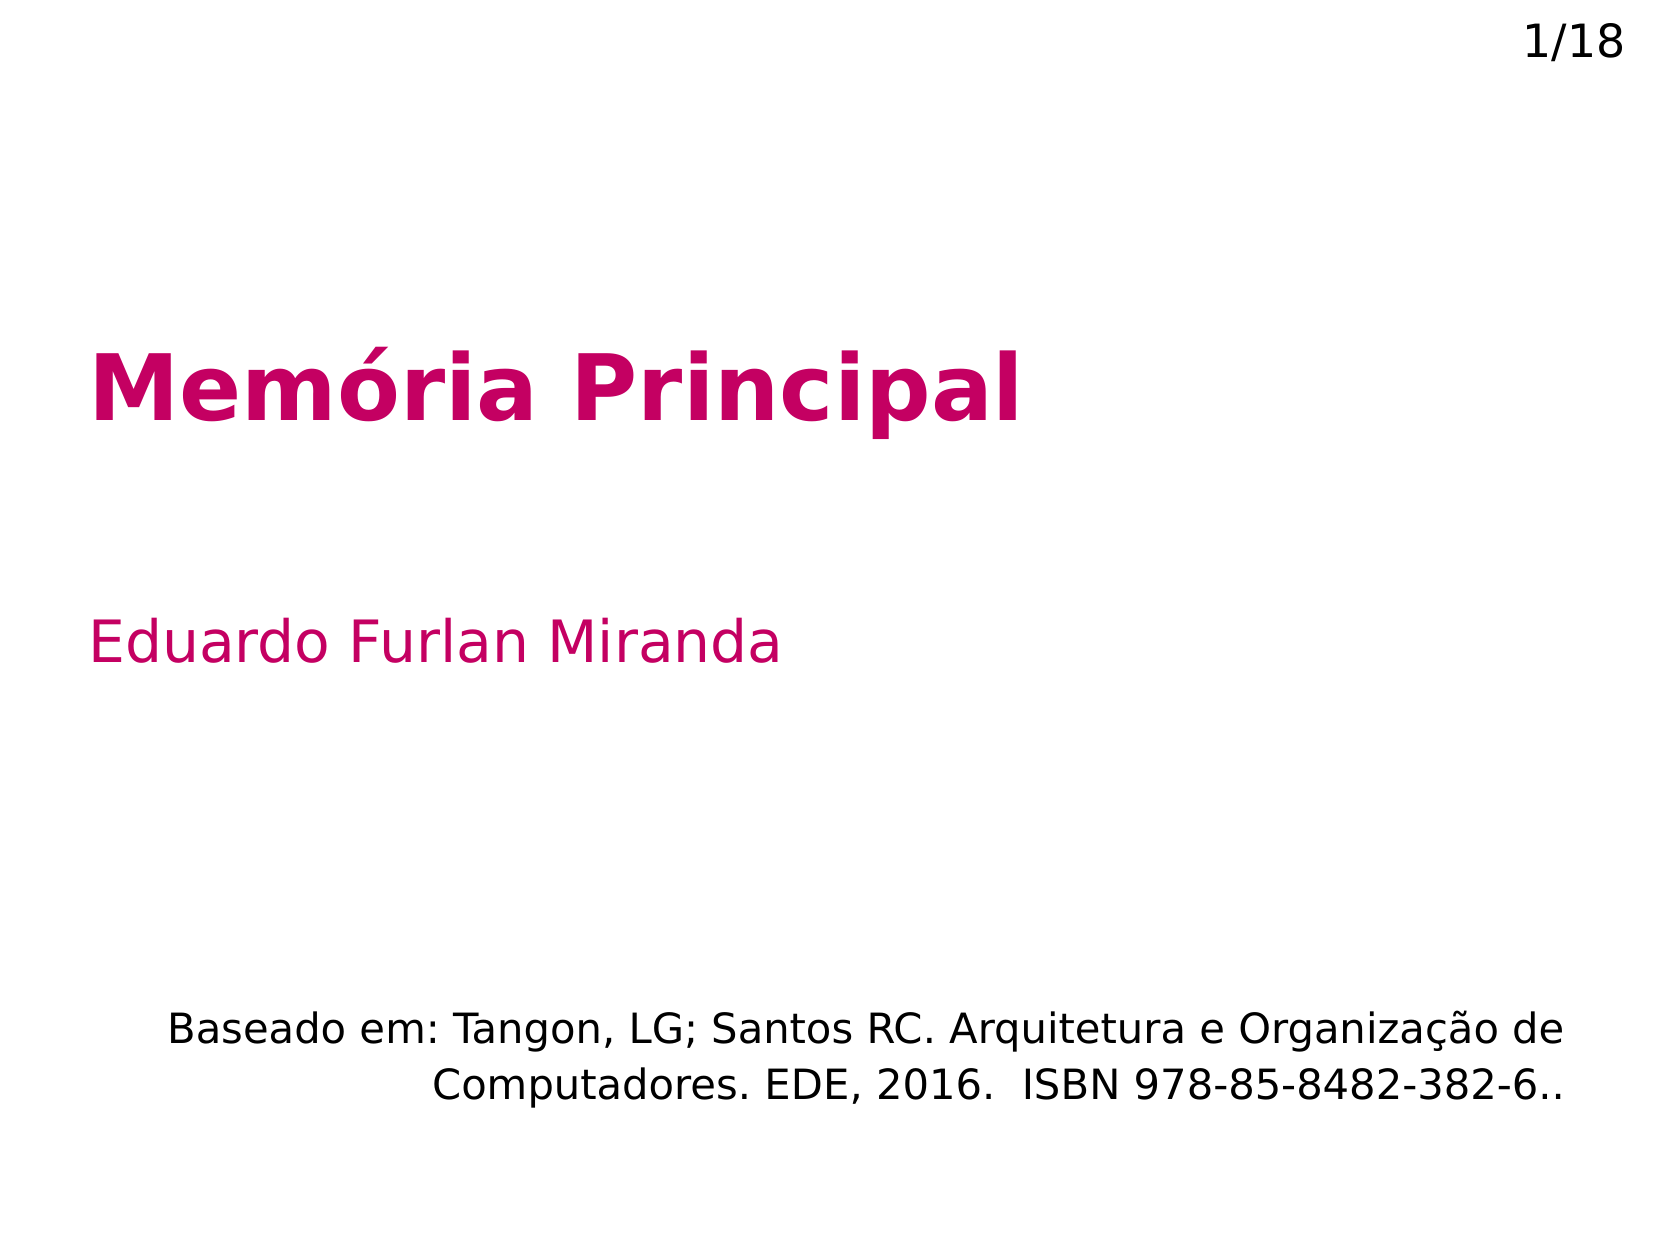

1
# Memória Principal Eduardo Furlan Miranda
Baseado em: Tangon, LG; Santos RC. Arquitetura e Organização de Computadores. EDE, 2016. ISBN 978-85-8482-382-6..